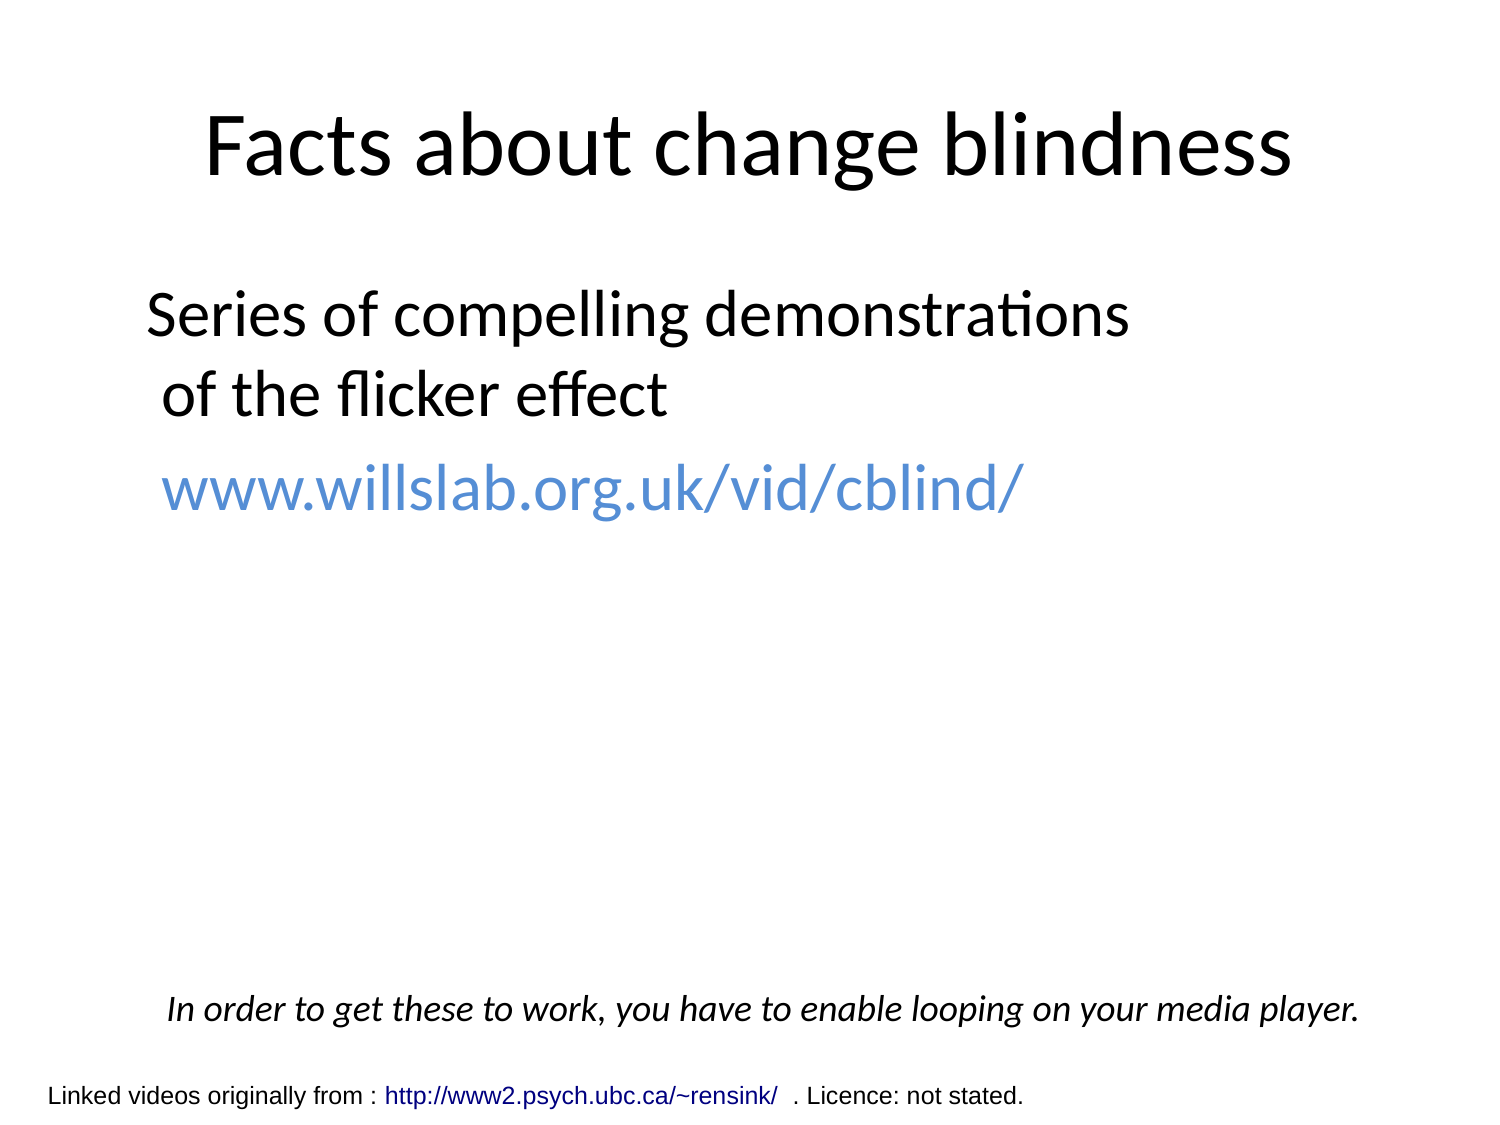

# Facts about change blindness
Series of compelling demonstrations
 of the flicker effect
 www.willslab.org.uk/vid/cblind/
In order to get these to work, you have to enable looping on your media player.
Linked videos originally from : http://www2.psych.ubc.ca/~rensink/ . Licence: not stated.